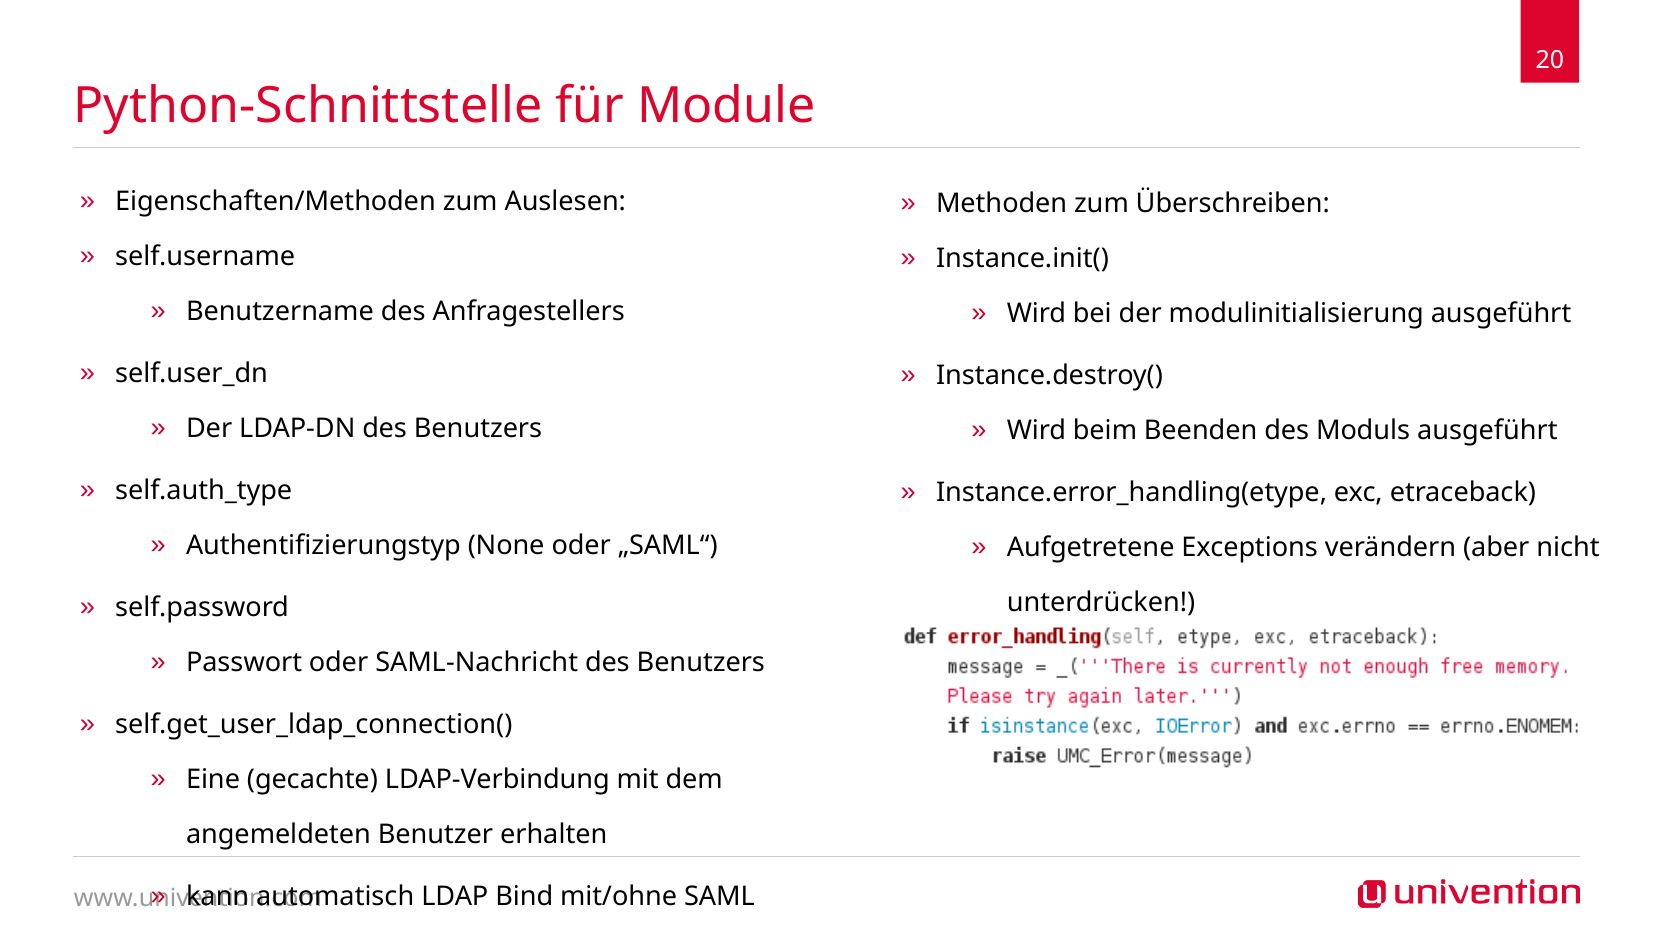

# Python-Schnittstelle für Module
Eigenschaften/Methoden zum Auslesen:
self.username
Benutzername des Anfragestellers
self.user_dn
Der LDAP-DN des Benutzers
self.auth_type
Authentifizierungstyp (None oder „SAML“)
self.password
Passwort oder SAML-Nachricht des Benutzers
self.get_user_ldap_connection()
Eine (gecachte) LDAP-Verbindung mit dem angemeldeten Benutzer erhalten
kann automatisch LDAP Bind mit/ohne SAML
self.thread_finished_callback()
Methoden zum Überschreiben:
Instance.init()
Wird bei der modulinitialisierung ausgeführt
Instance.destroy()
Wird beim Beenden des Moduls ausgeführt
Instance.error_handling(etype, exc, etraceback)
Aufgetretene Exceptions verändern (aber nicht unterdrücken!)
Usage: andere Exception werfen